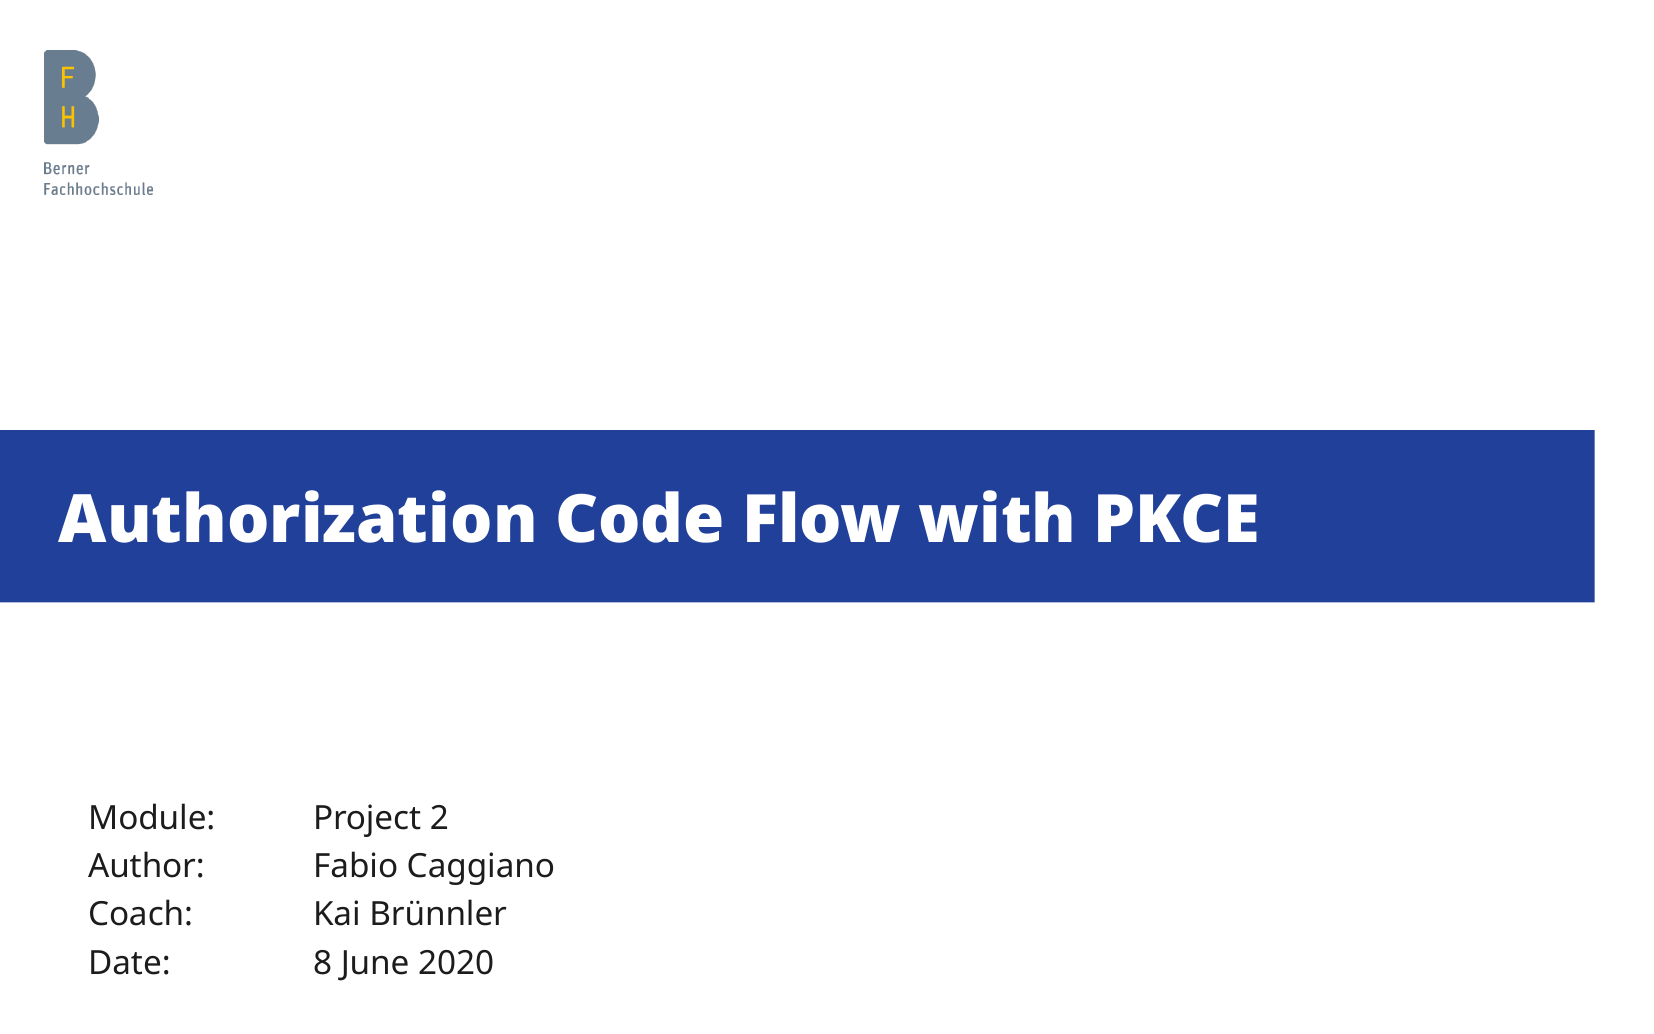

# Authorization Code Flow with PKCE
Module: 		Project 2
Author: 		Fabio Caggiano
Coach: 		Kai Brünnler
Date: 		8 June 2020